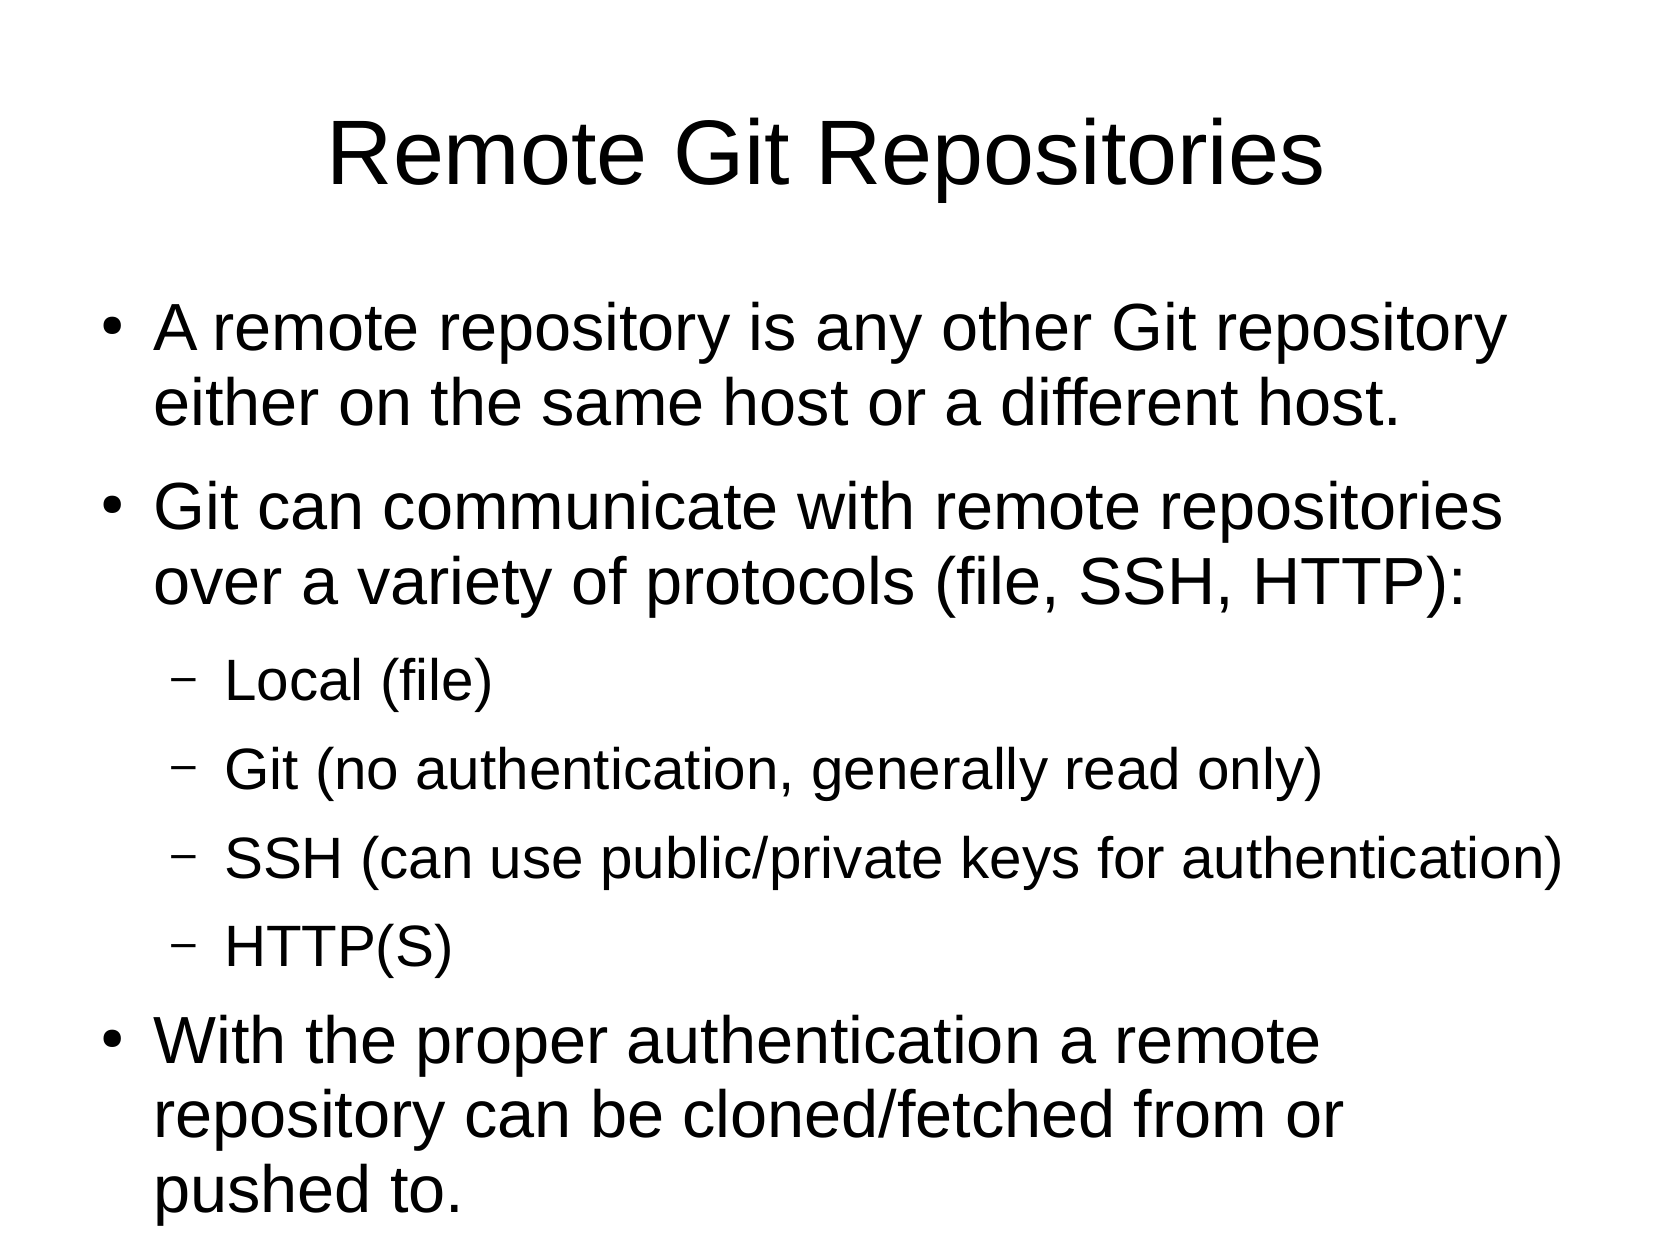

# Remote Git Repositories
A remote repository is any other Git repository either on the same host or a different host.
Git can communicate with remote repositories over a variety of protocols (file, SSH, HTTP):
Local (file)
Git (no authentication, generally read only)
SSH (can use public/private keys for authentication)
HTTP(S)
With the proper authentication a remote repository can be cloned/fetched from or pushed to.